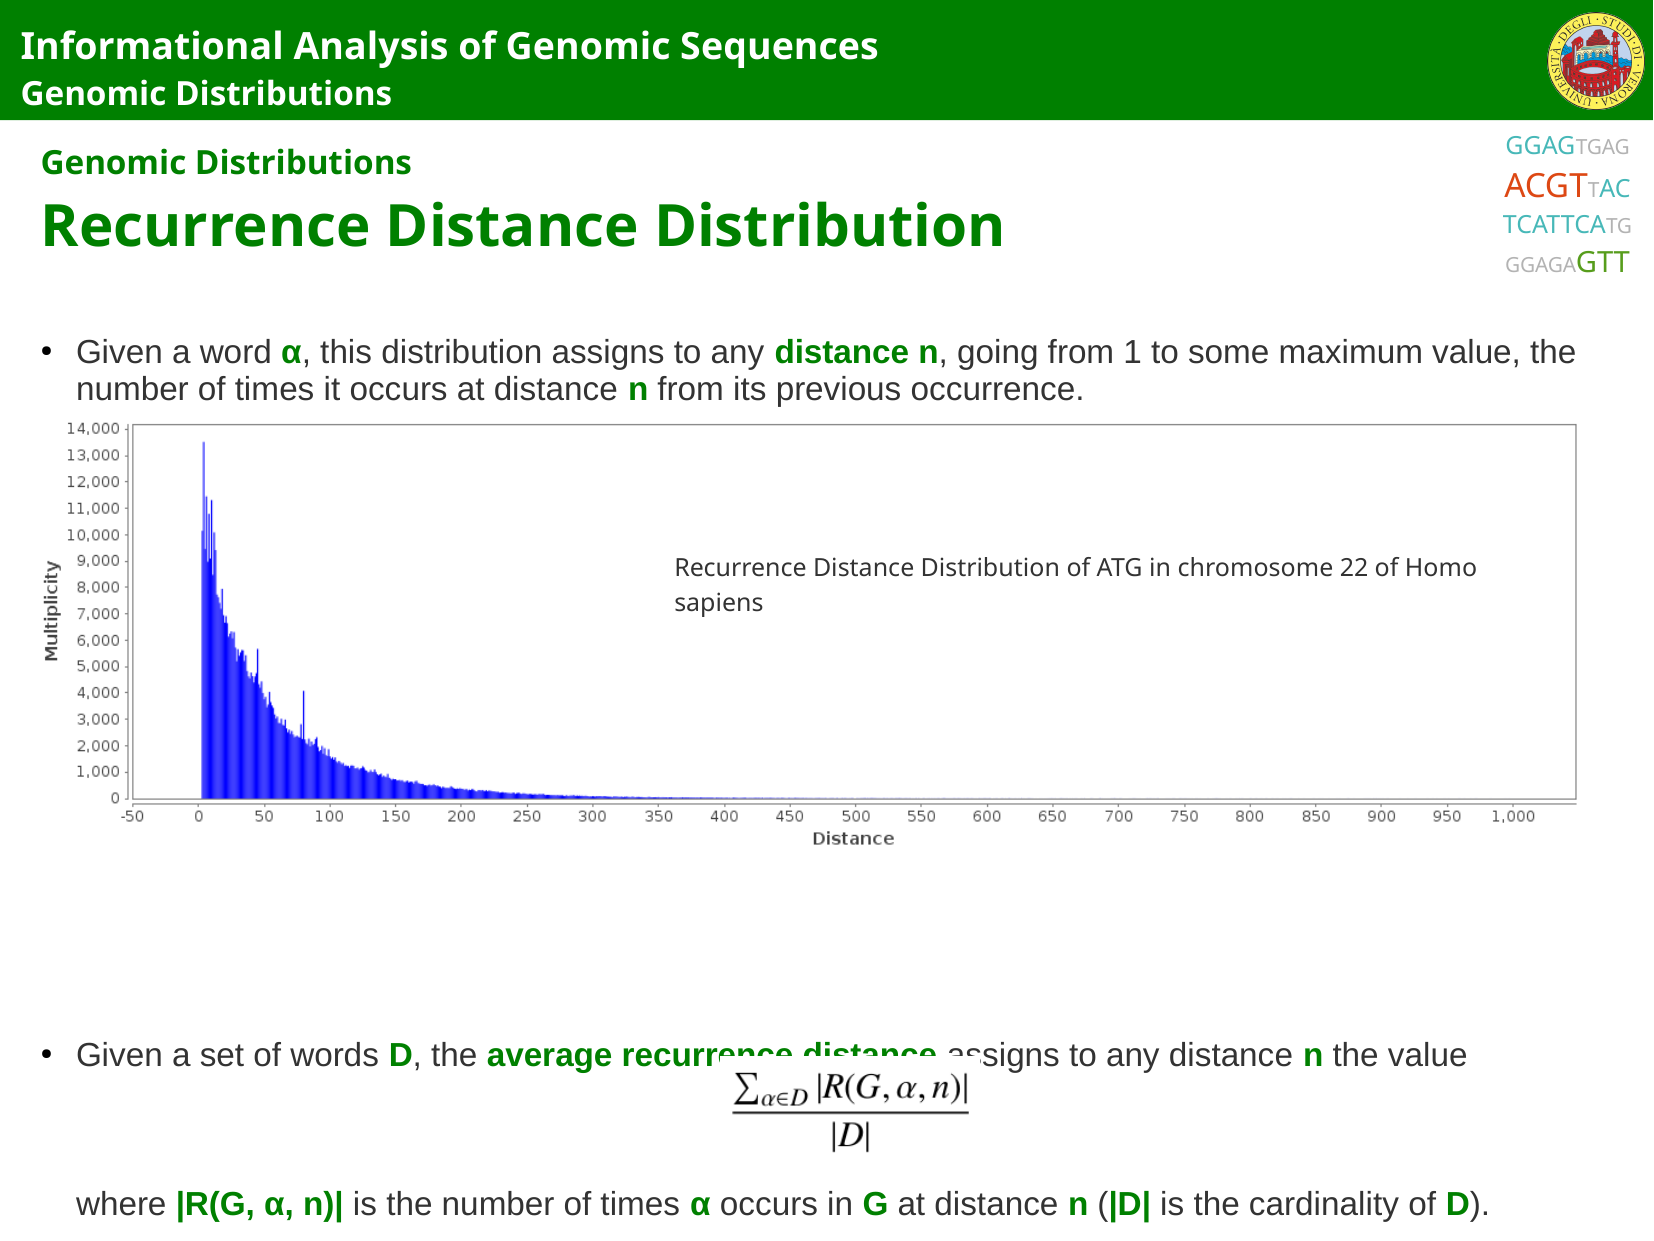

Informational Analysis of Genomic Sequences
Genomic Distributions
GGAGTGAGACGTTACTCATTCATGGGAGAGTT
Genomic Distributions
Recurrence Distance Distribution
Given a word α, this distribution assigns to any distance n, going from 1 to some maximum value, the number of times it occurs at distance n from its previous occurrence.
Given a set of words D, the average recurrence distance assigns to any distance n the value
where |R(G, α, n)| is the number of times α occurs in G at distance n (|D| is the cardinality of D).
Recurrence Distance Distribution of ATG in chromosome 22 of Homo sapiens